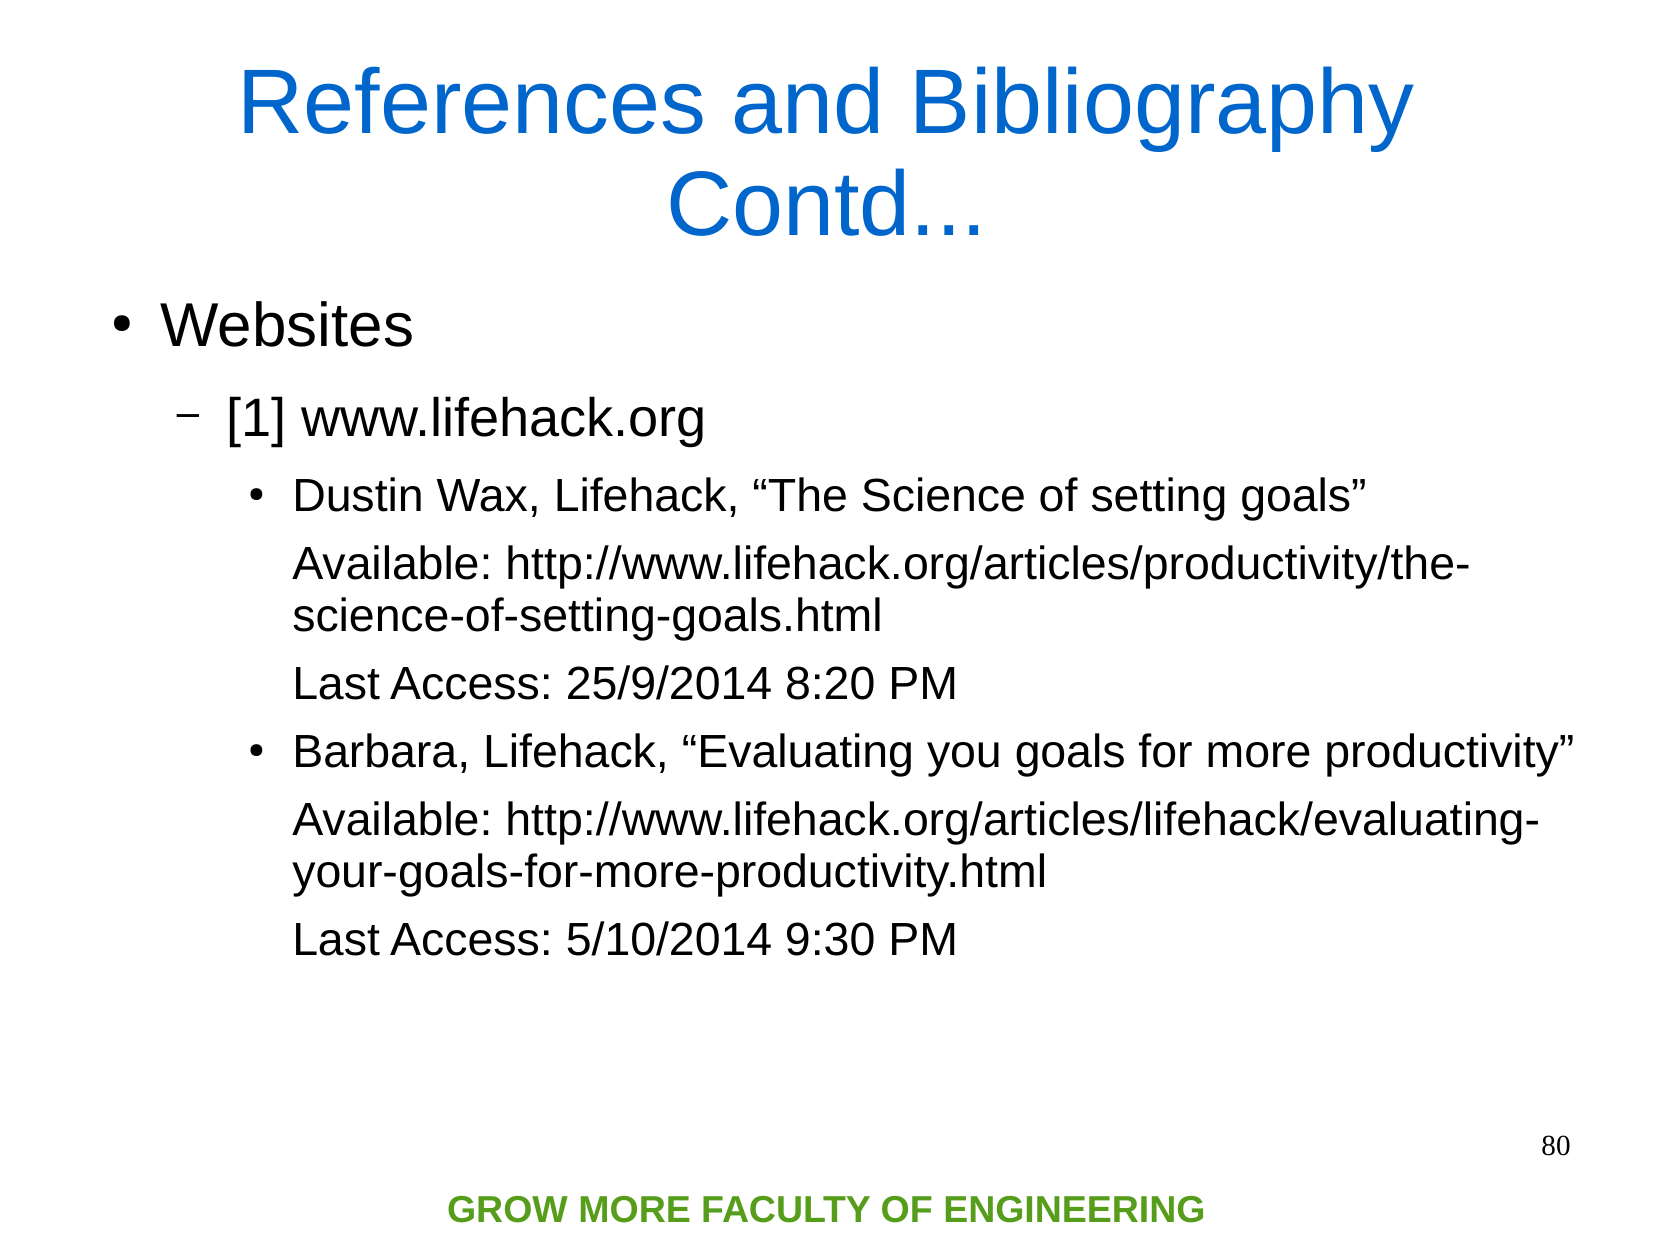

# References and Bibliography Contd...
Websites
[1] www.lifehack.org
Dustin Wax, Lifehack, “The Science of setting goals”
Available: http://www.lifehack.org/articles/productivity/the-science-of-setting-goals.html
Last Access: 25/9/2014 8:20 PM
Barbara, Lifehack, “Evaluating you goals for more productivity”
Available: http://www.lifehack.org/articles/lifehack/evaluating-your-goals-for-more-productivity.html
Last Access: 5/10/2014 9:30 PM
80